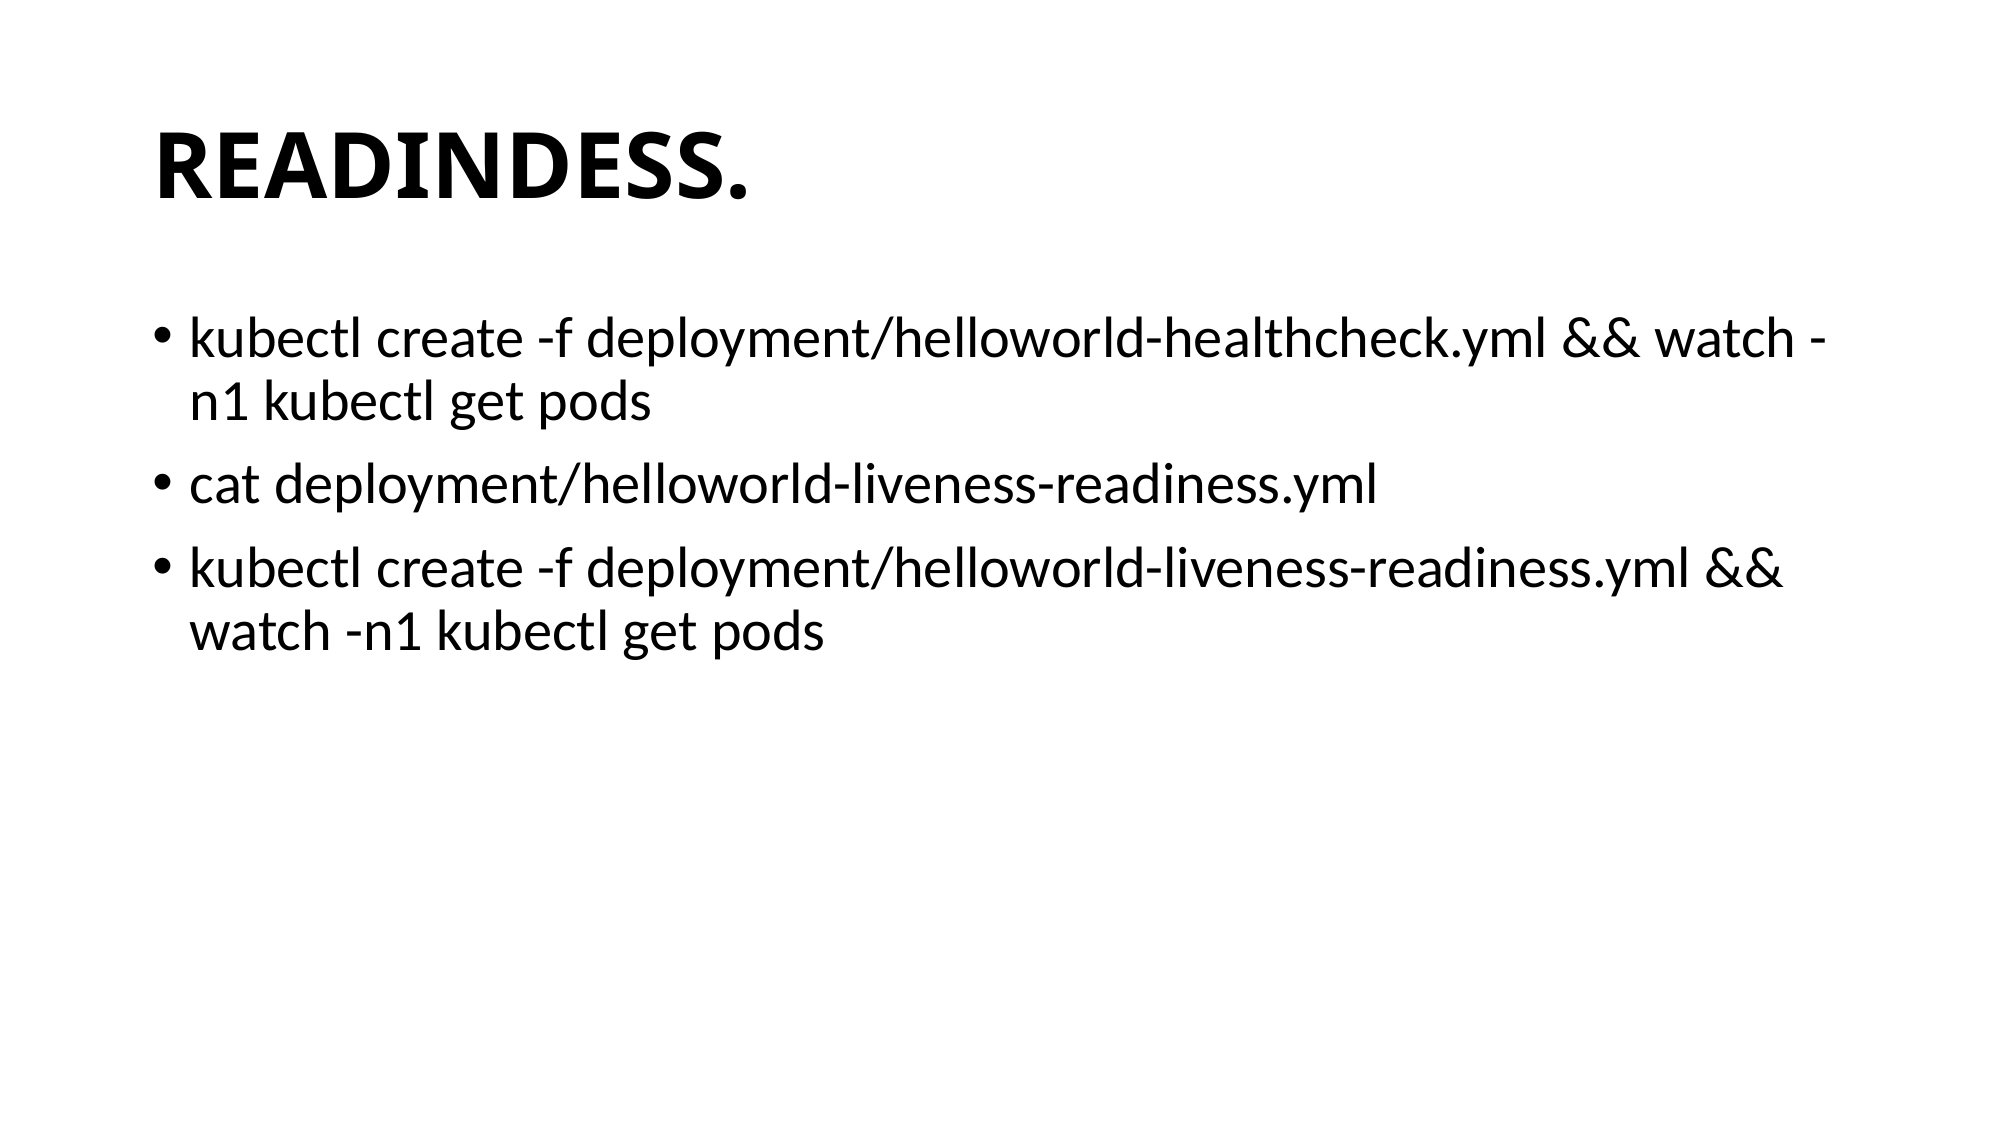

# READINDESS.
kubectl create -f deployment/helloworld-healthcheck.yml && watch -n1 kubectl get pods
cat deployment/helloworld-liveness-readiness.yml
kubectl create -f deployment/helloworld-liveness-readiness.yml && watch -n1 kubectl get pods